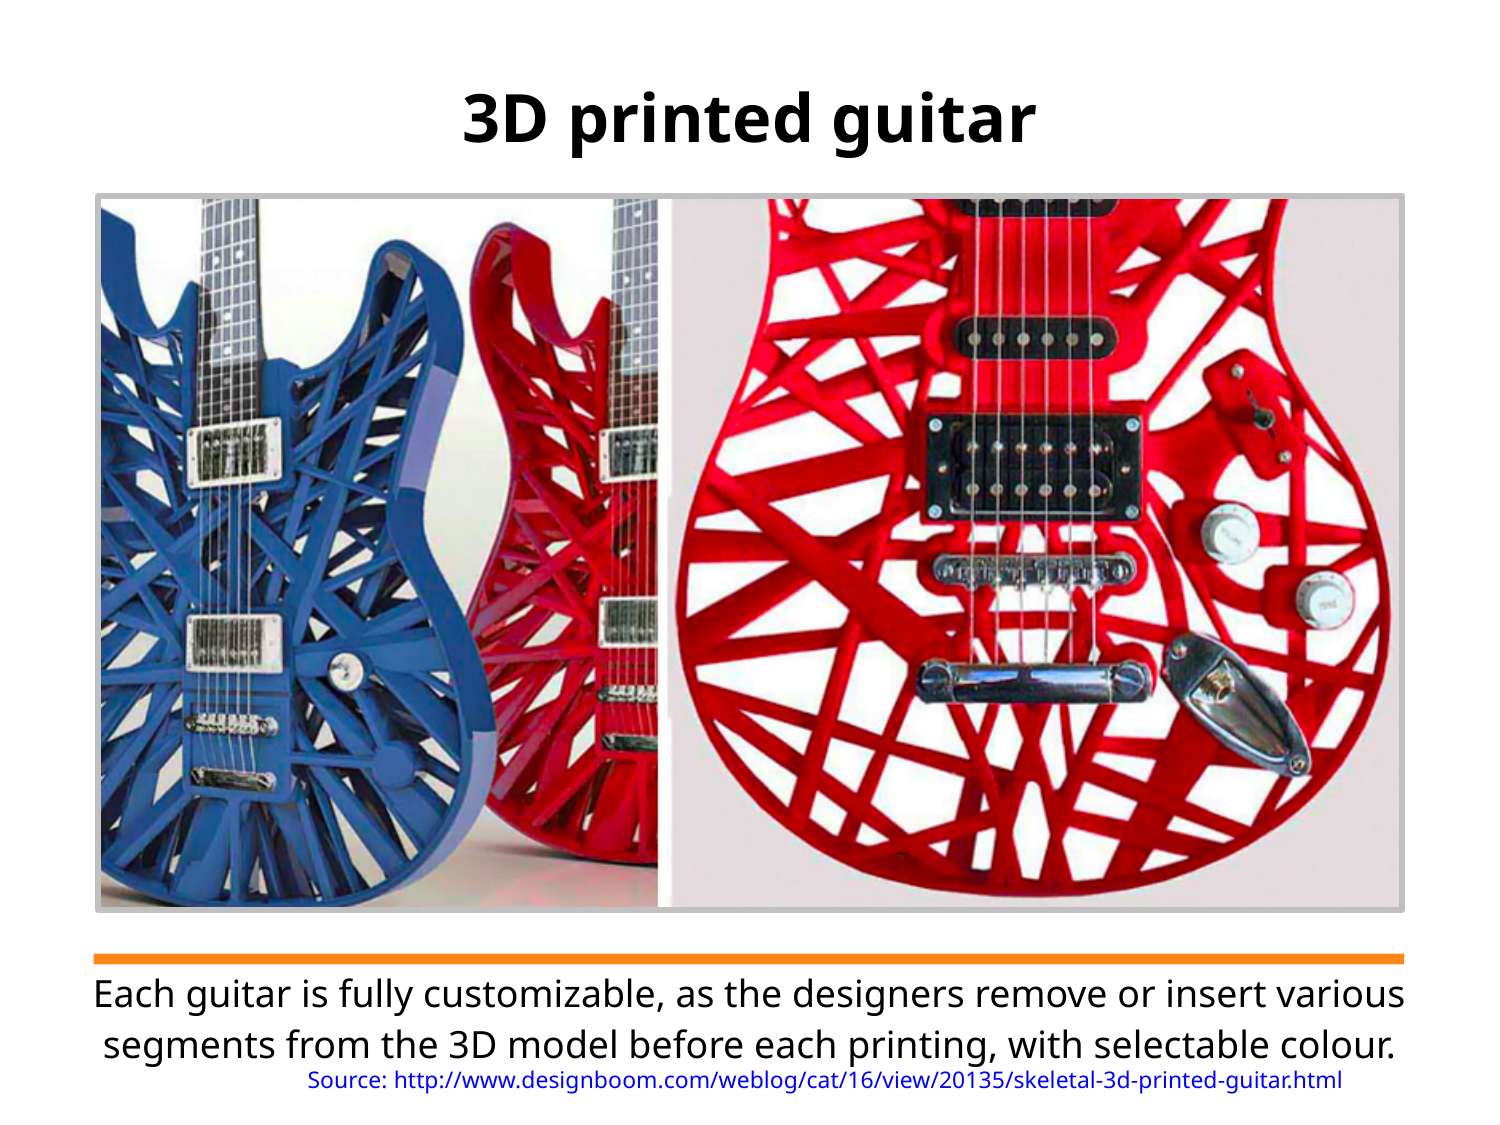

# 3D printed guitar
Each guitar is fully customizable, as the designers remove or insert various segments from the 3D model before each printing, with selectable colour.
Source: http://www.designboom.com/weblog/cat/16/view/20135/skeletal-3d-printed-guitar.html